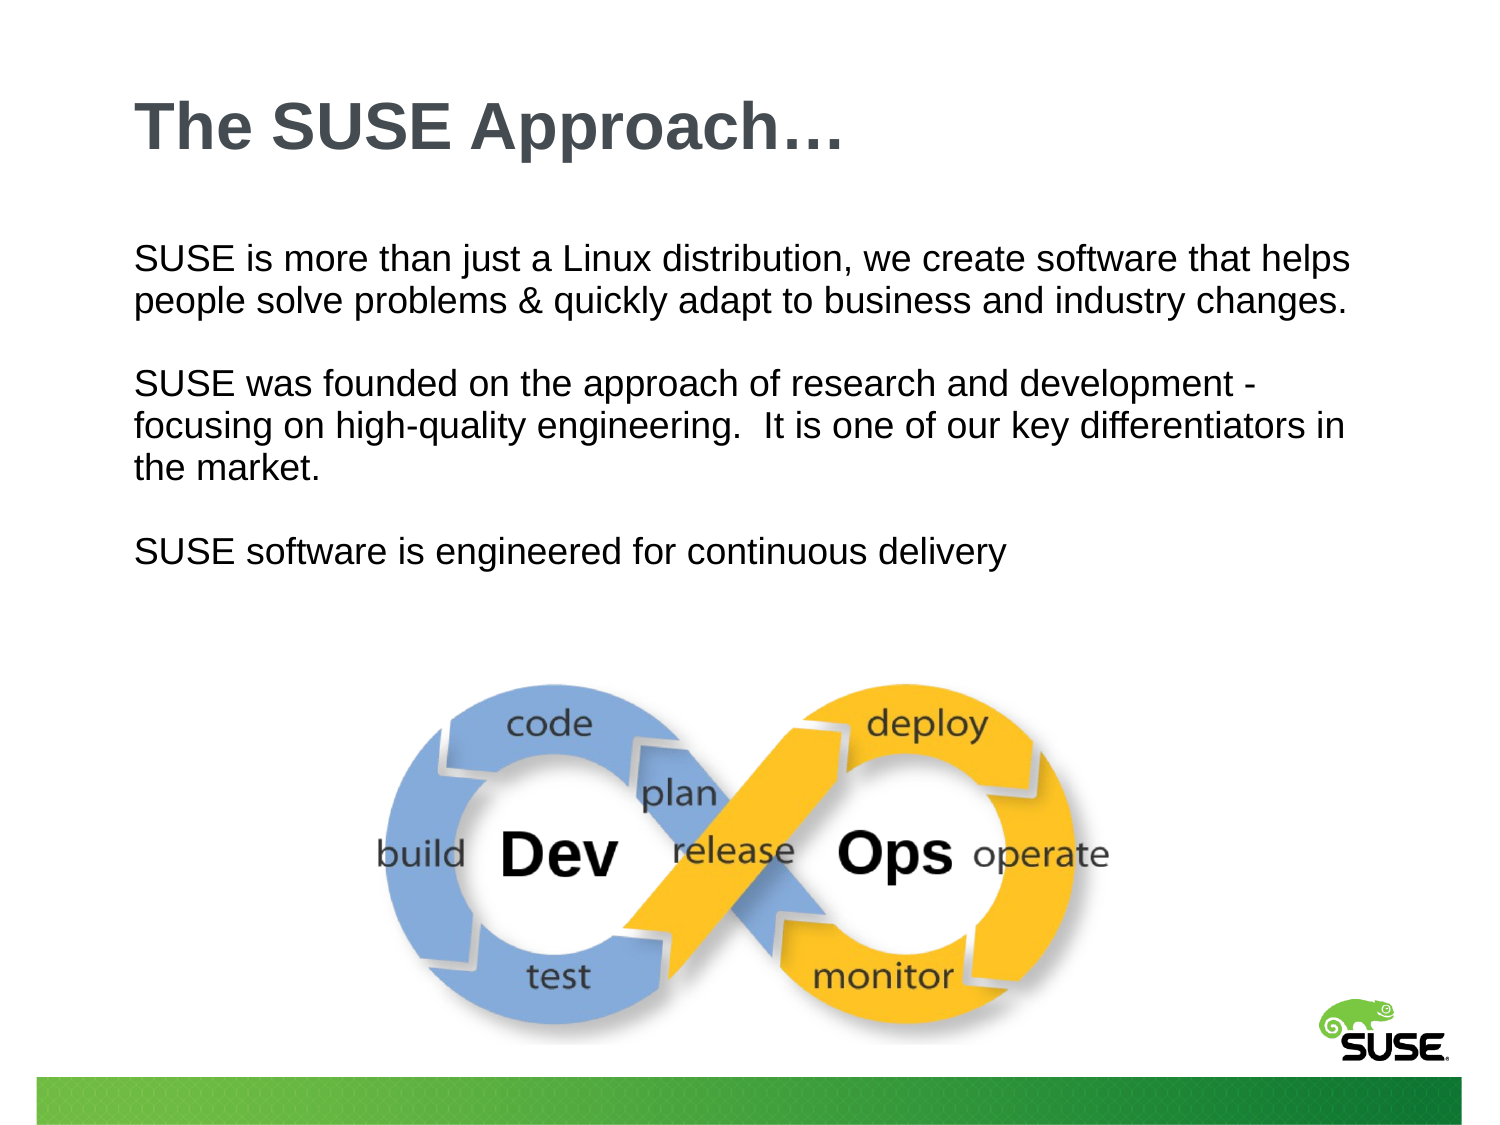

The SUSE Approach…
SUSE is more than just a Linux distribution, we create software that helps people solve problems & quickly adapt to business and industry changes.
SUSE was founded on the approach of research and development - focusing on high-quality engineering. It is one of our key differentiators in the market.
SUSE software is engineered for continuous delivery